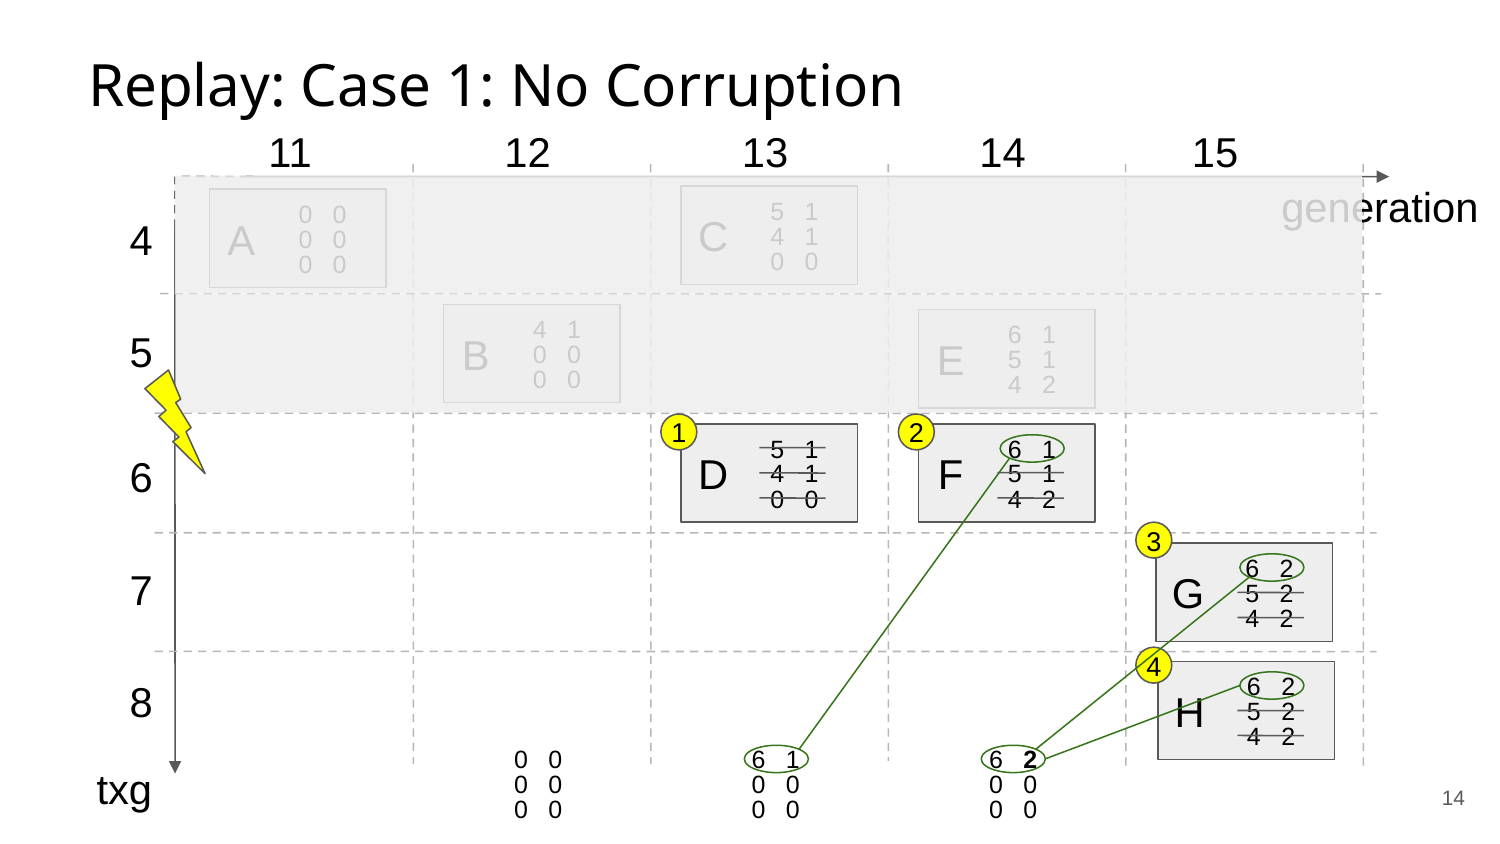

# Replay: Case 1: No Corruption
11
12
13
14
15
5
1
C
4
1
0
0
0
0
A
0
0
0
0
generation
4
4
1
B
0
0
0
0
6
1
E
5
1
4
2
5
1
2
5
1
D
4
1
0
0
6
1
F
5
1
4
2
6
3
6
2
G
5
2
4
2
7
4
6
2
H
5
2
4
2
8
0
0
0
0
0
0
6
1
0
0
0
0
6
2
0
0
0
0
txg